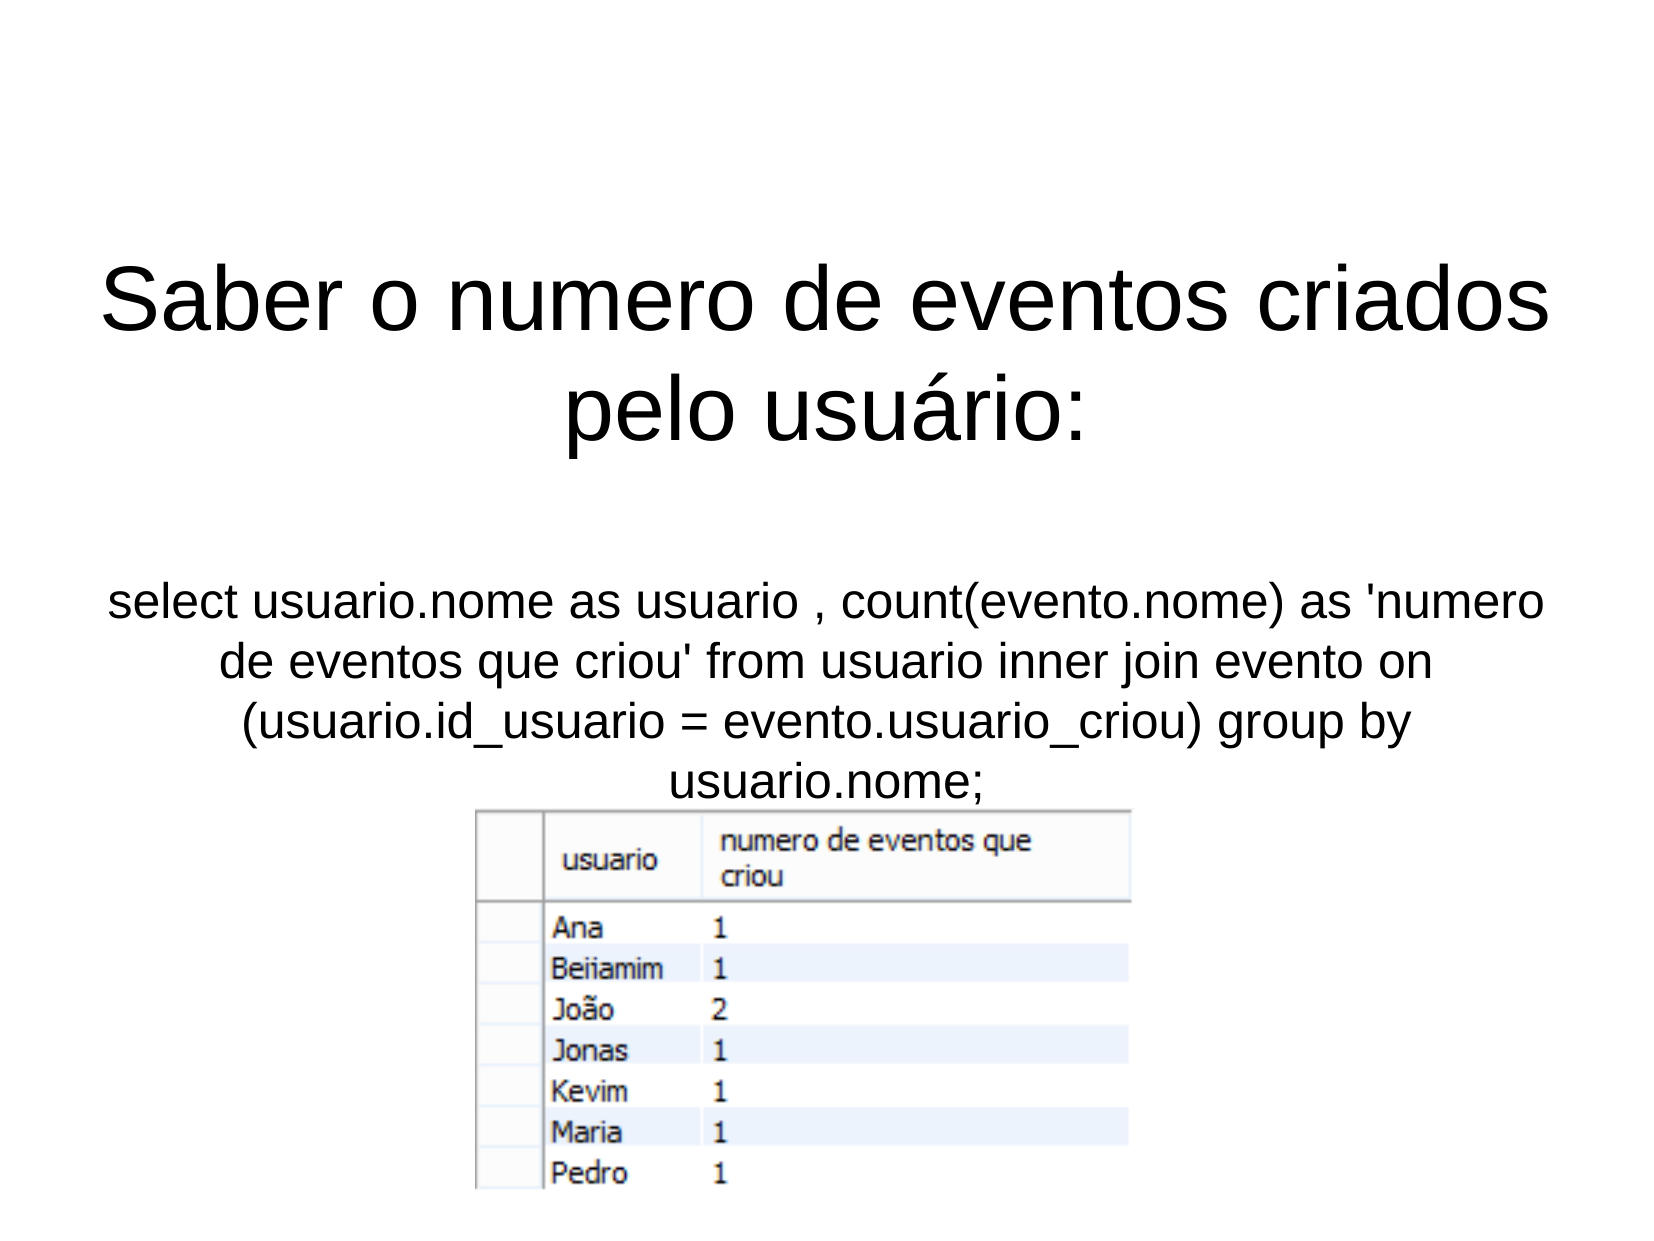

# Saber o numero de eventos criados pelo usuário: select usuario.nome as usuario , count(evento.nome) as 'numero de eventos que criou' from usuario inner join evento on (usuario.id_usuario = evento.usuario_criou) group by usuario.nome;